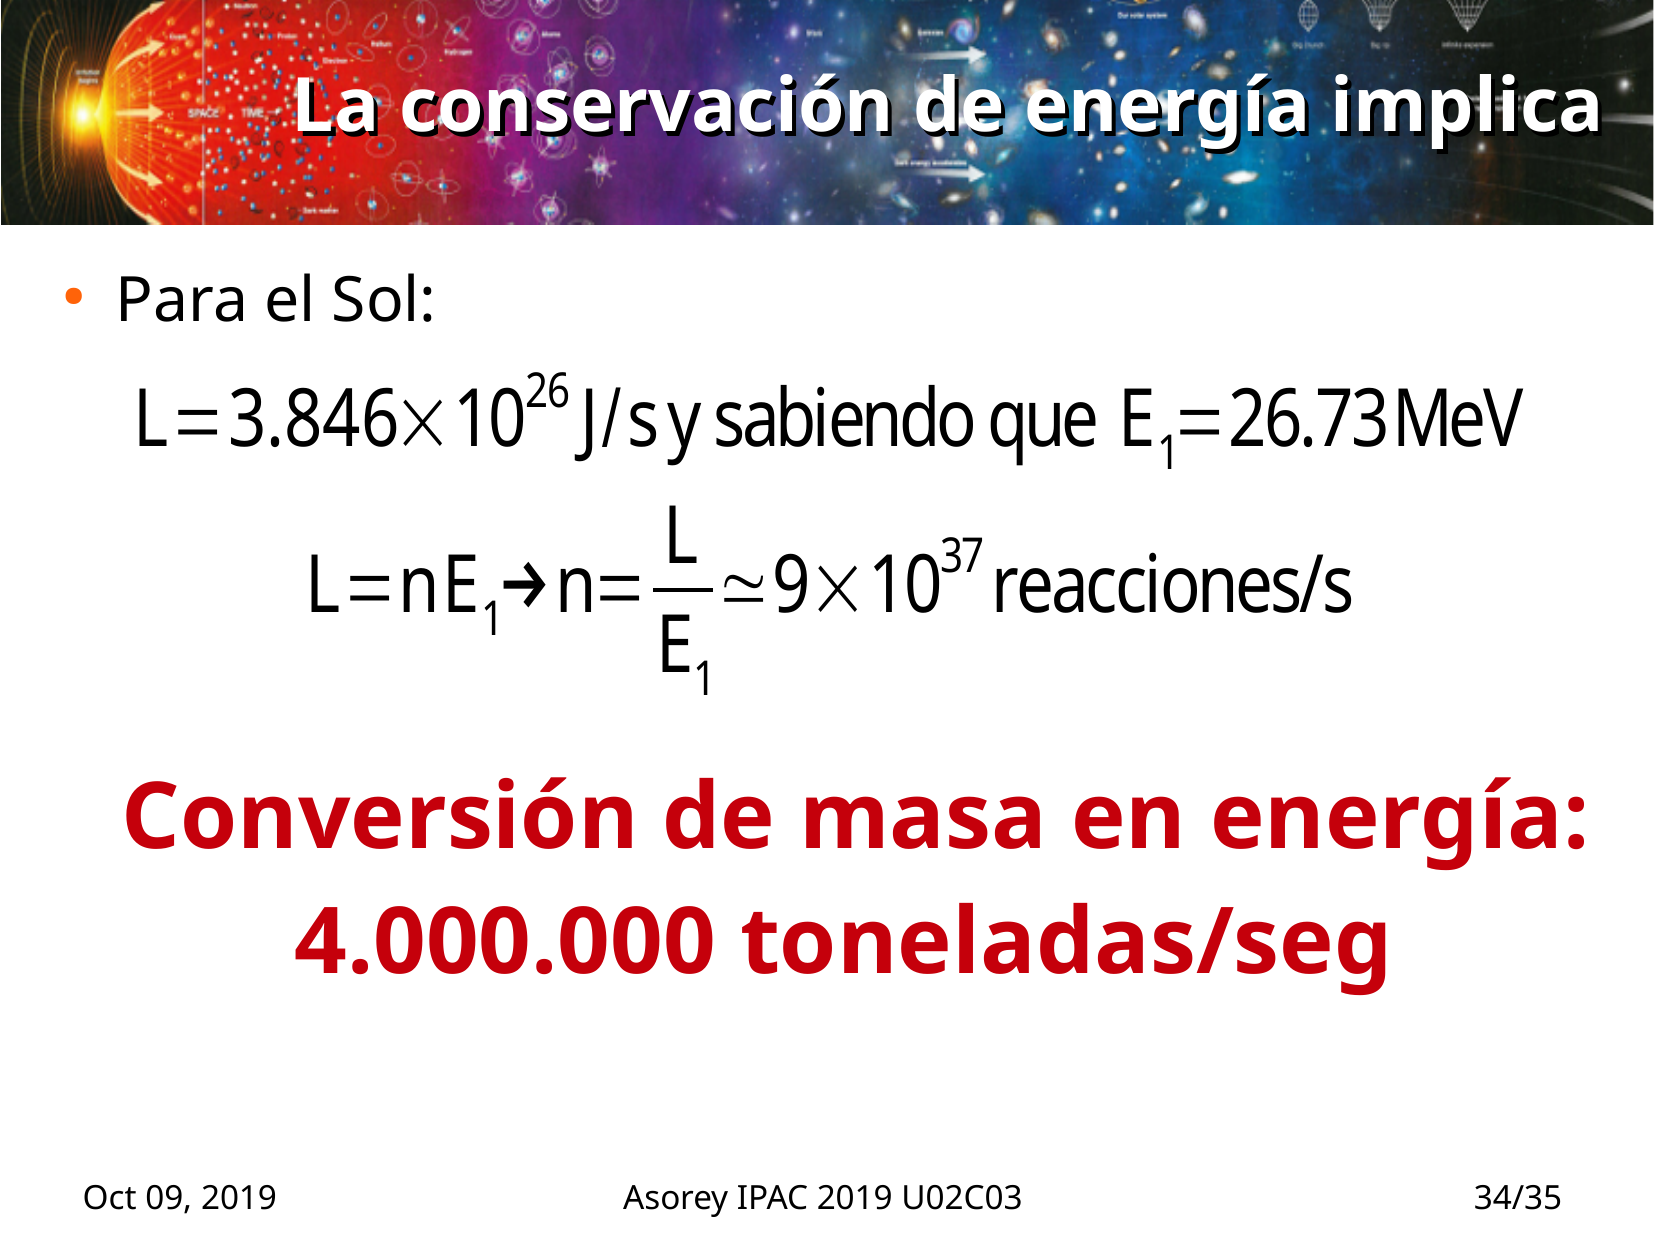

# La conservación de energía implica
Para el Sol:
Conversión de masa en energía: 4.000.000 toneladas/seg
Oct 09, 2019
Asorey IPAC 2019 U02C03
34